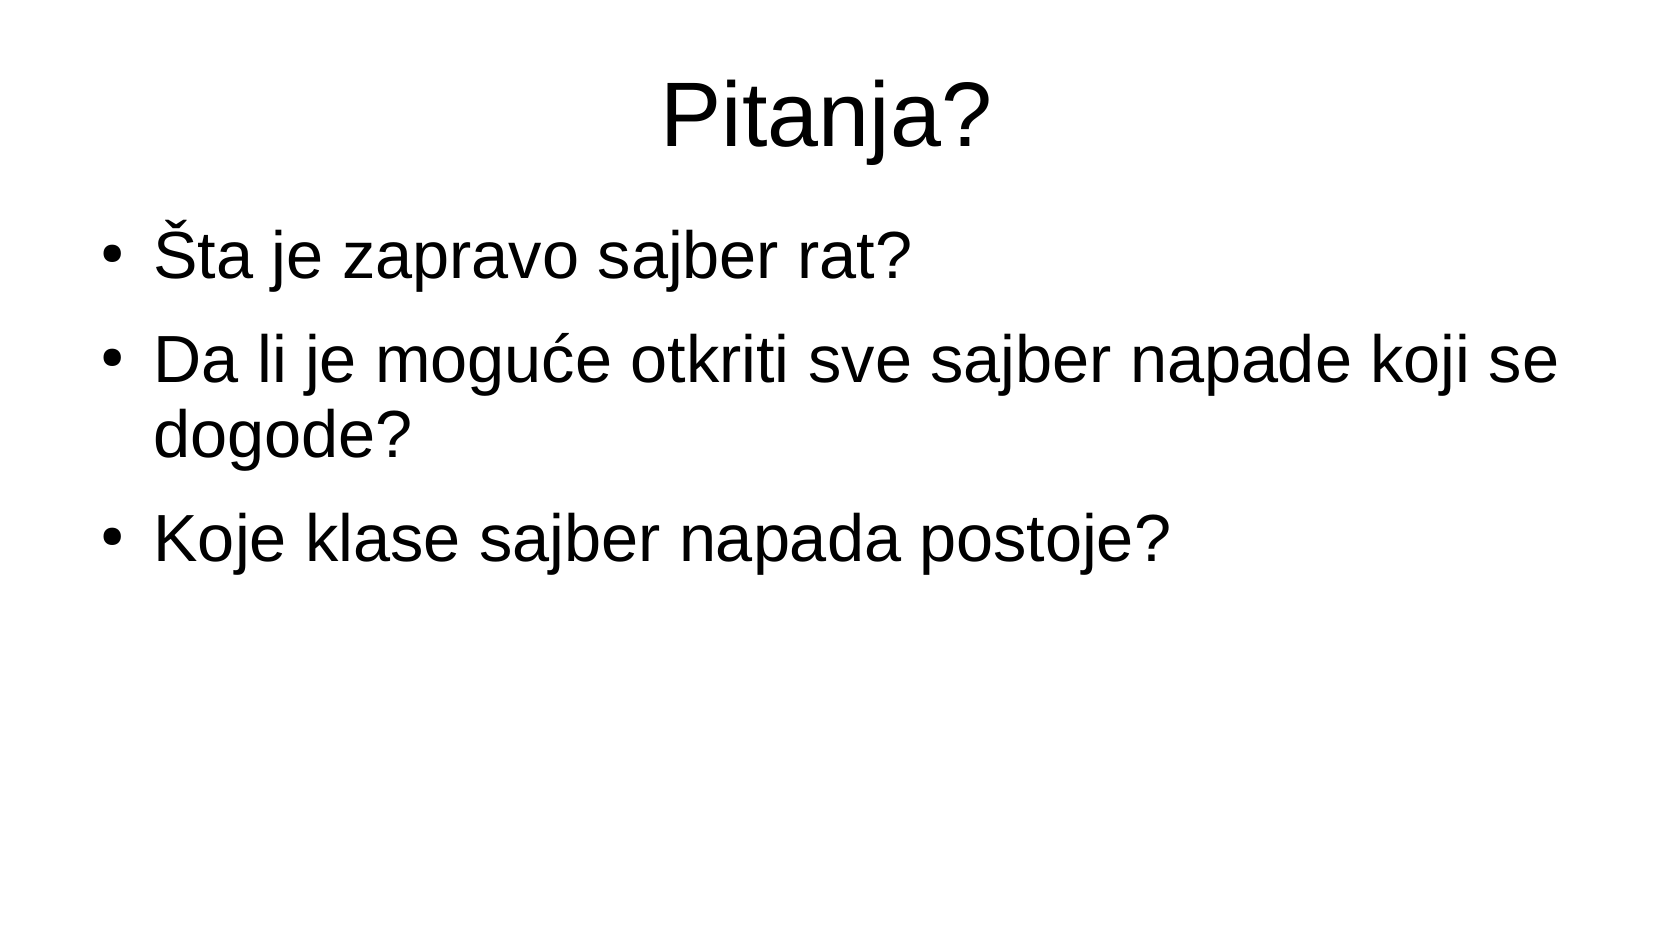

# Pitanja?
Šta je zapravo sajber rat?
Da li je moguće otkriti sve sajber napade koji se dogode?
Koje klase sajber napada postoje?